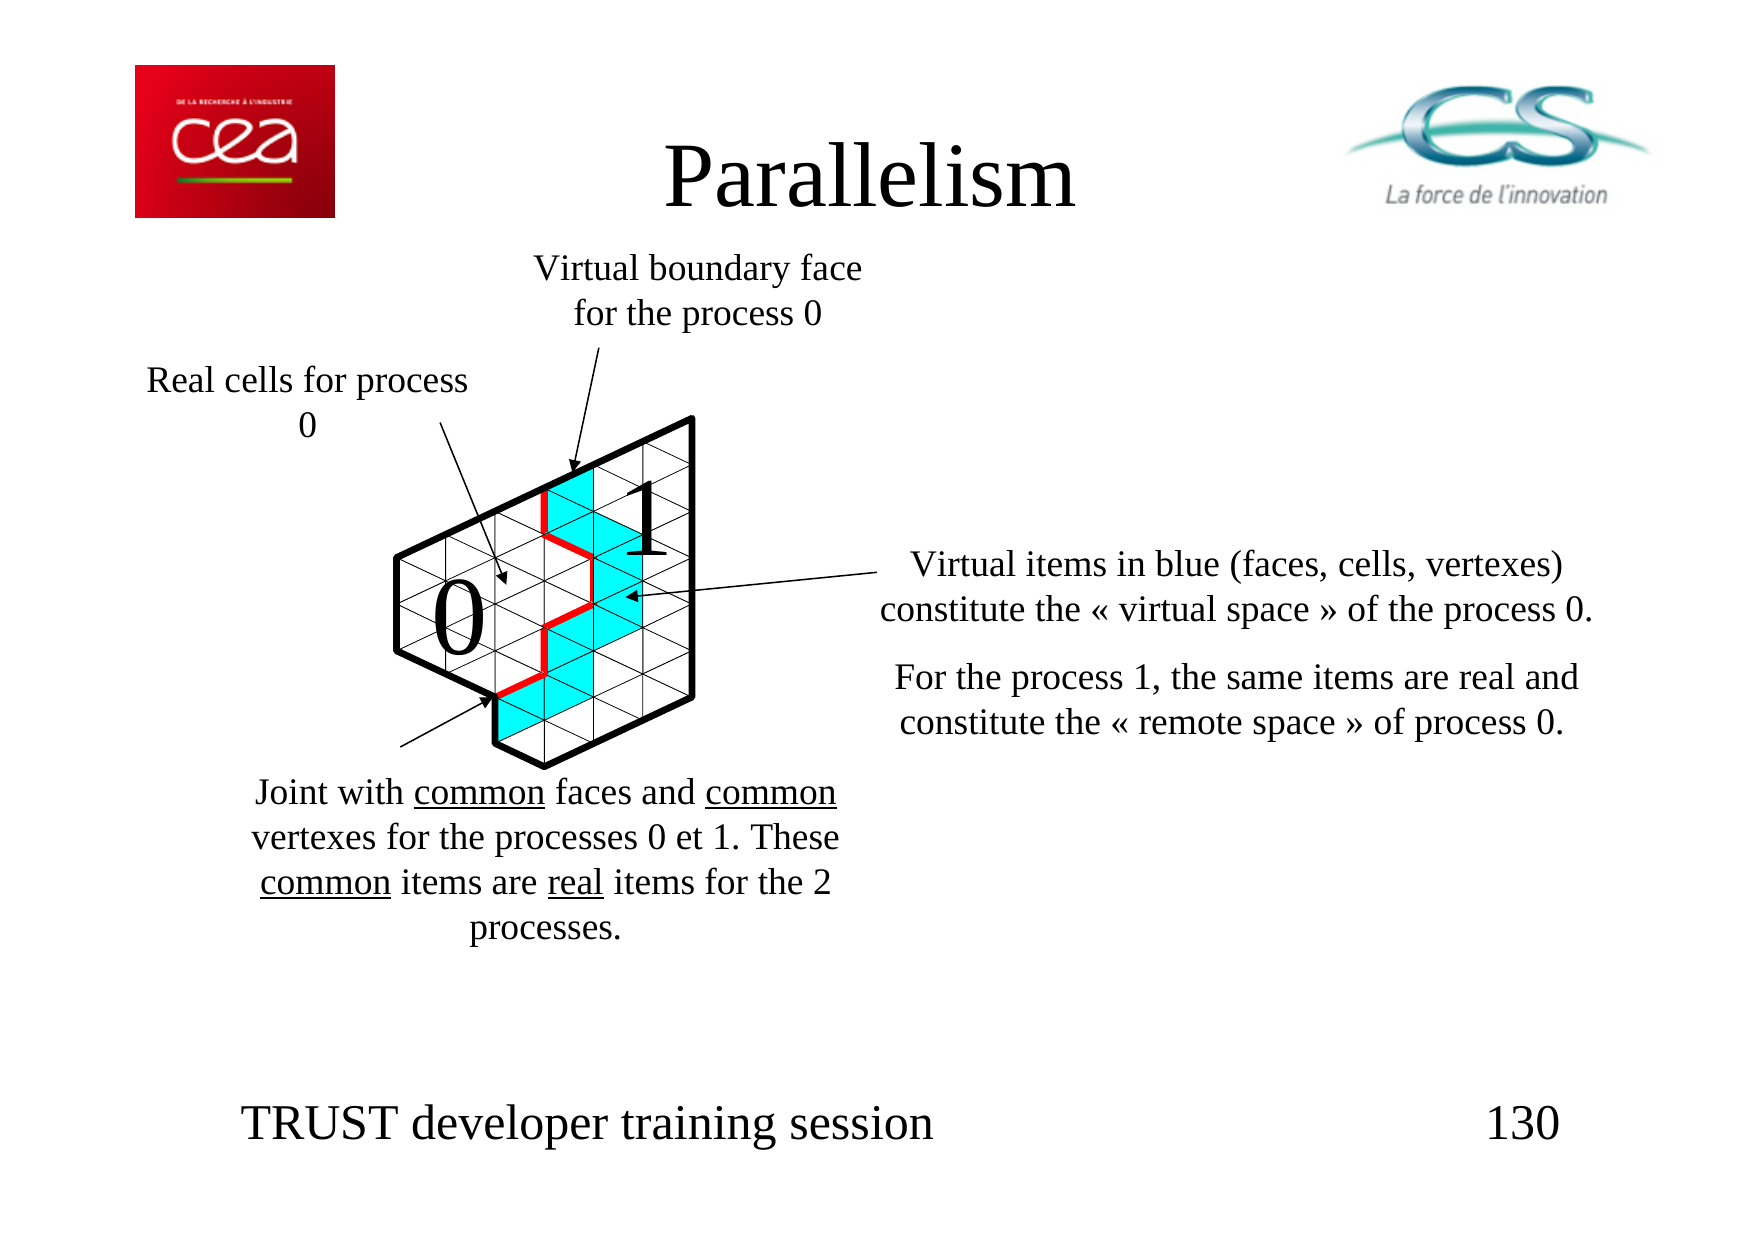

# Parallelism
Virtual boundary face for the process 0
Real cells for process 0
1
Virtual items in blue (faces, cells, vertexes) constitute the « virtual space » of the process 0.
For the process 1, the same items are real and constitute the « remote space » of process 0.
0
Joint with common faces and common vertexes for the processes 0 et 1. These common items are real items for the 2 processes.
TRUST developer training session
130